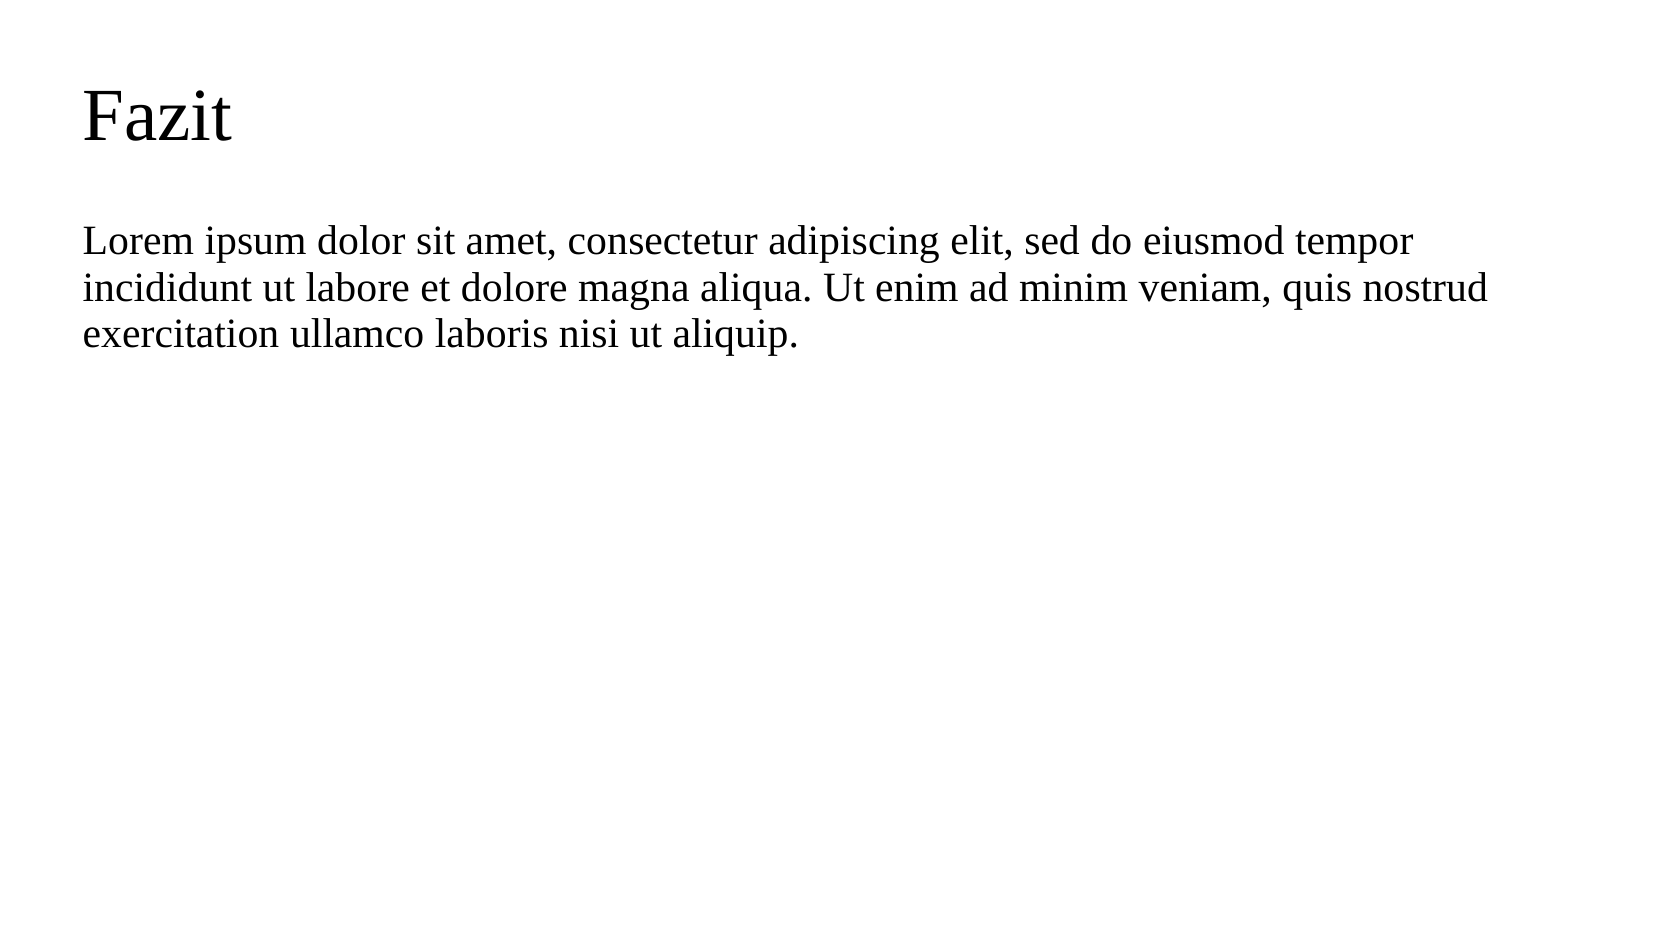

# Fazit
Lorem ipsum dolor sit amet, consectetur adipiscing elit, sed do eiusmod tempor
incididunt ut labore et dolore magna aliqua. Ut enim ad minim veniam, quis nostrud
exercitation ullamco laboris nisi ut aliquip.